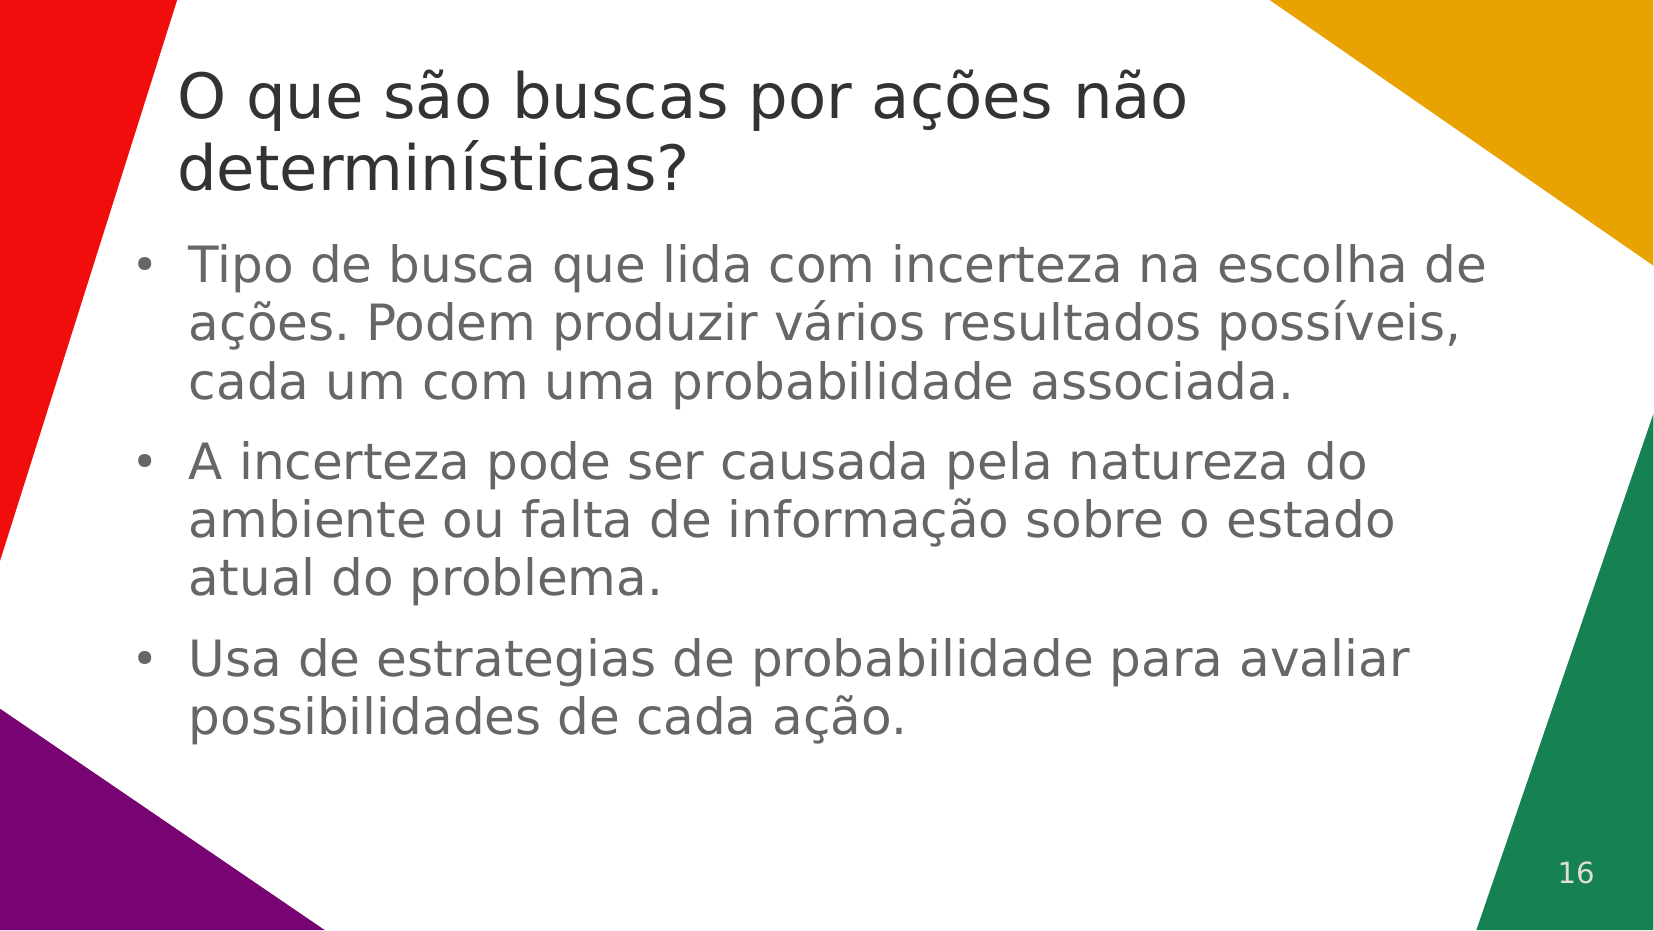

# O que são buscas por ações não determinísticas?
Tipo de busca que lida com incerteza na escolha de ações. Podem produzir vários resultados possíveis, cada um com uma probabilidade associada.
A incerteza pode ser causada pela natureza do ambiente ou falta de informação sobre o estado atual do problema.
Usa de estrategias de probabilidade para avaliar possibilidades de cada ação.
16